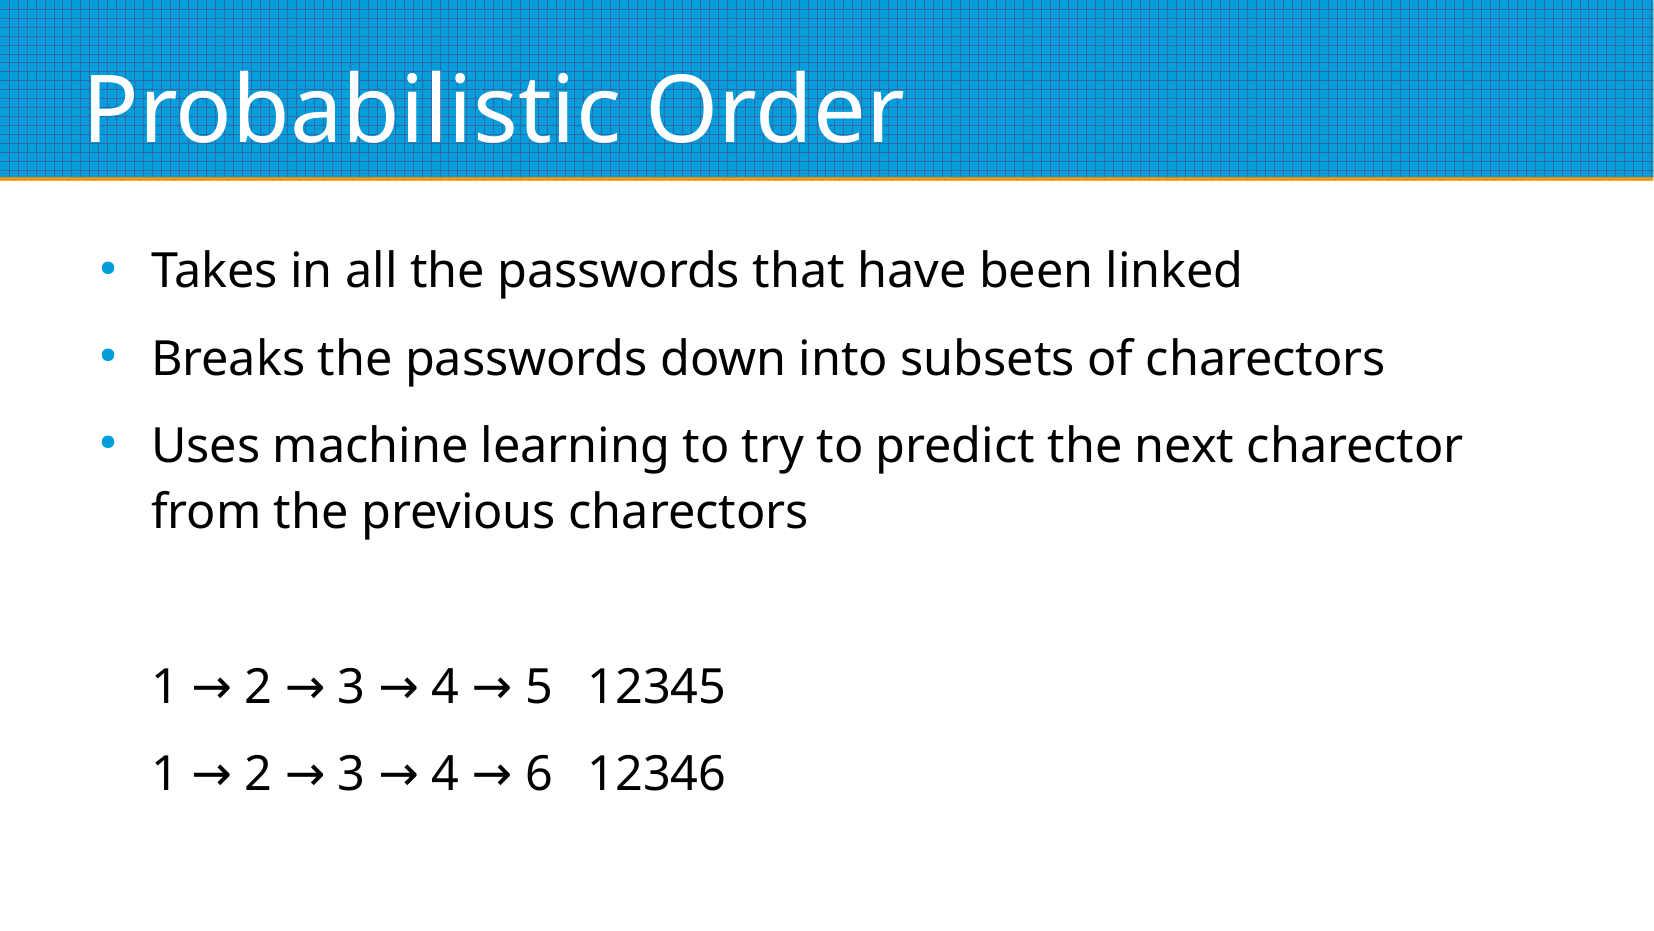

# Probabilistic Order
Takes in all the passwords that have been linked
Breaks the passwords down into subsets of charectors
Uses machine learning to try to predict the next charector from the previous charectors
1 → 2 → 3 → 4 → 5	12345
1 → 2 → 3 → 4 → 6	12346